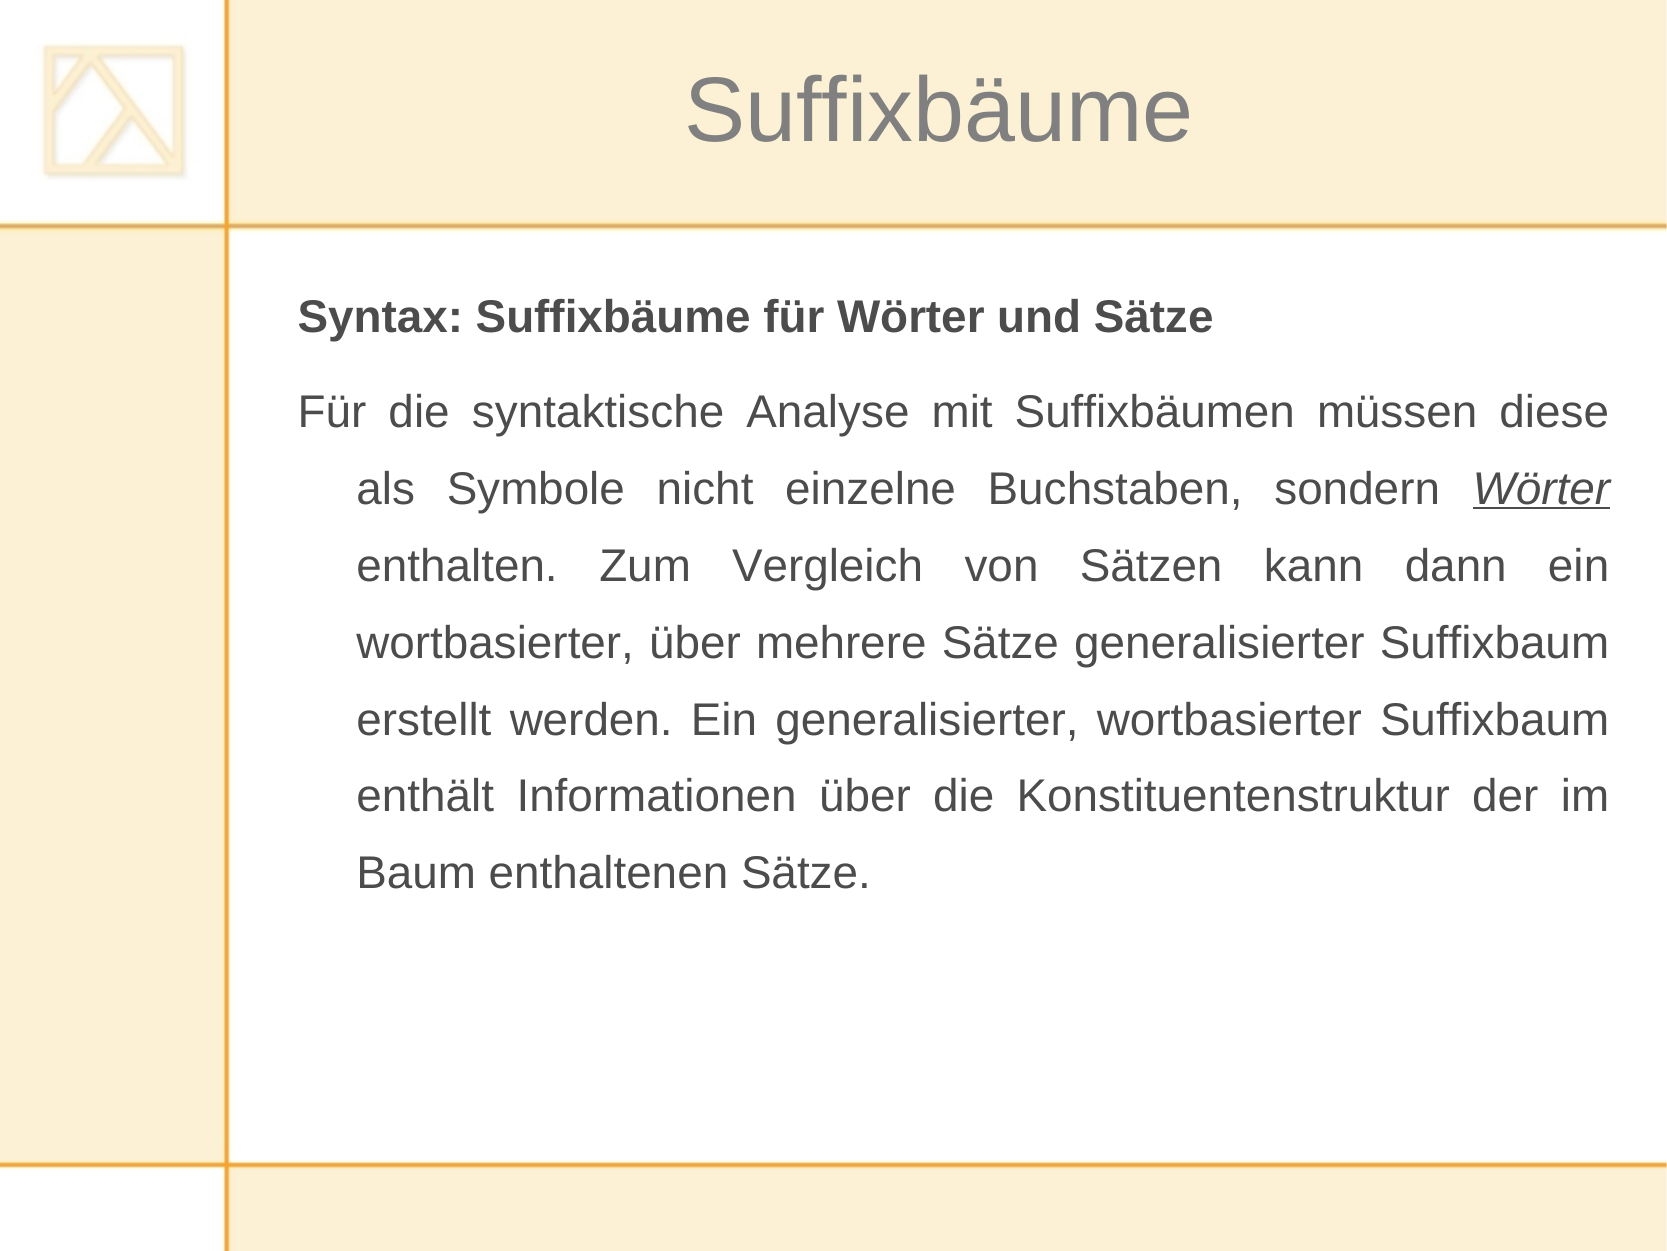

# Suffixbäume
Syntax: Suffixbäume für Wörter und Sätze
Für die syntaktische Analyse mit Suffixbäumen müssen diese als Symbole nicht einzelne Buchstaben, sondern Wörter enthalten. Zum Vergleich von Sätzen kann dann ein wortbasierter, über mehrere Sätze generalisierter Suffixbaum erstellt werden. Ein generalisierter, wortbasierter Suffixbaum enthält Informationen über die Konstituentenstruktur der im Baum enthaltenen Sätze.